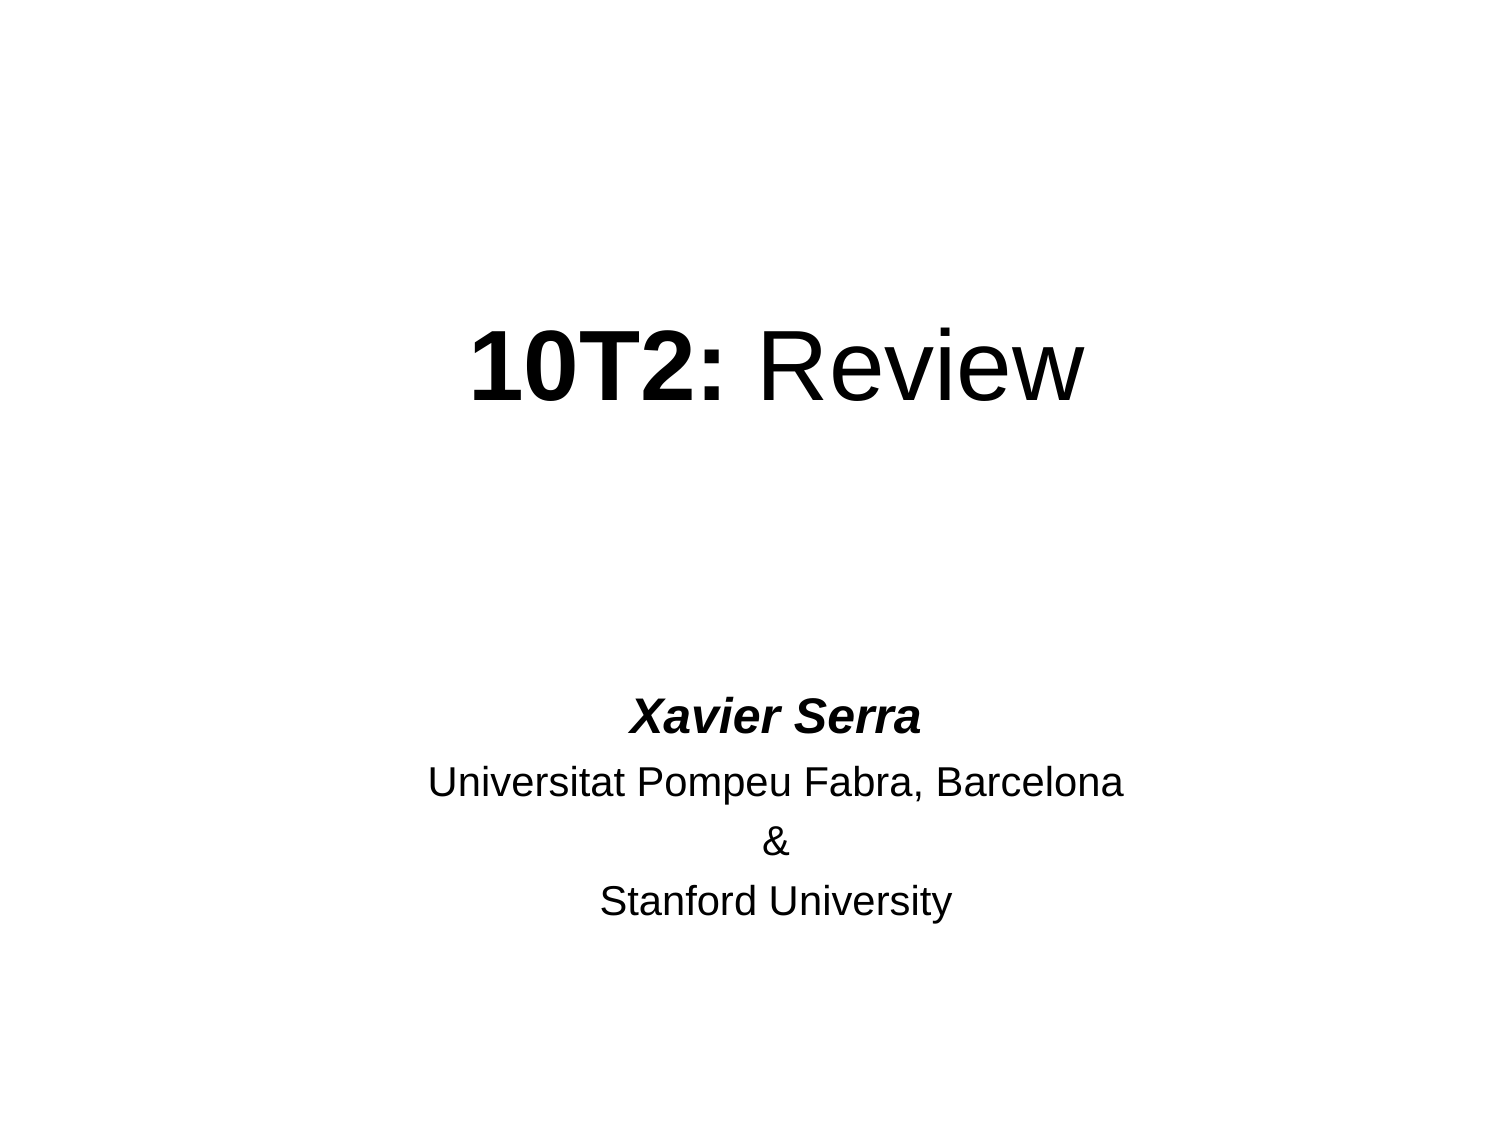

# 10T2: Review
Xavier Serra
Universitat Pompeu Fabra, Barcelona
&
Stanford University